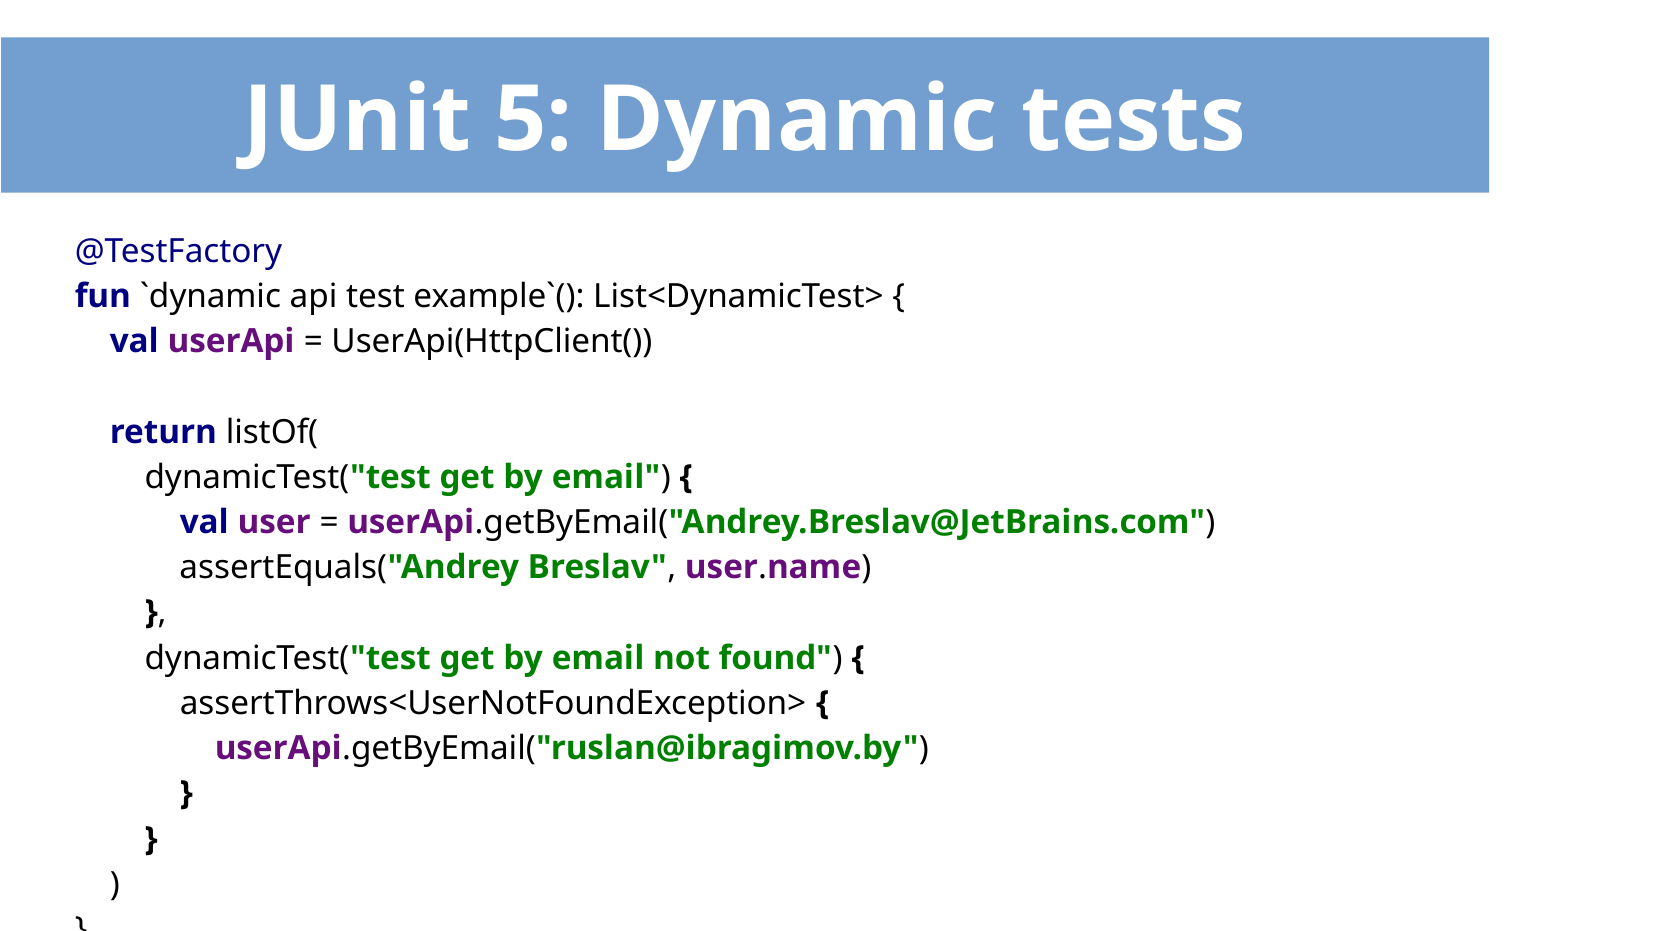

# JUnit 5: Dynamic tests
@TestFactory
fun `dynamic api test example`(): List<DynamicTest> {
 val userApi = UserApi(HttpClient())
 return listOf(
 dynamicTest("test get by email") {
 val user = userApi.getByEmail("Andrey.Breslav@JetBrains.com")
 assertEquals("Andrey Breslav", user.name)
 },
 dynamicTest("test get by email not found") {
 assertThrows<UserNotFoundException> {
 userApi.getByEmail("ruslan@ibragimov.by")
 }
 }
 )
}